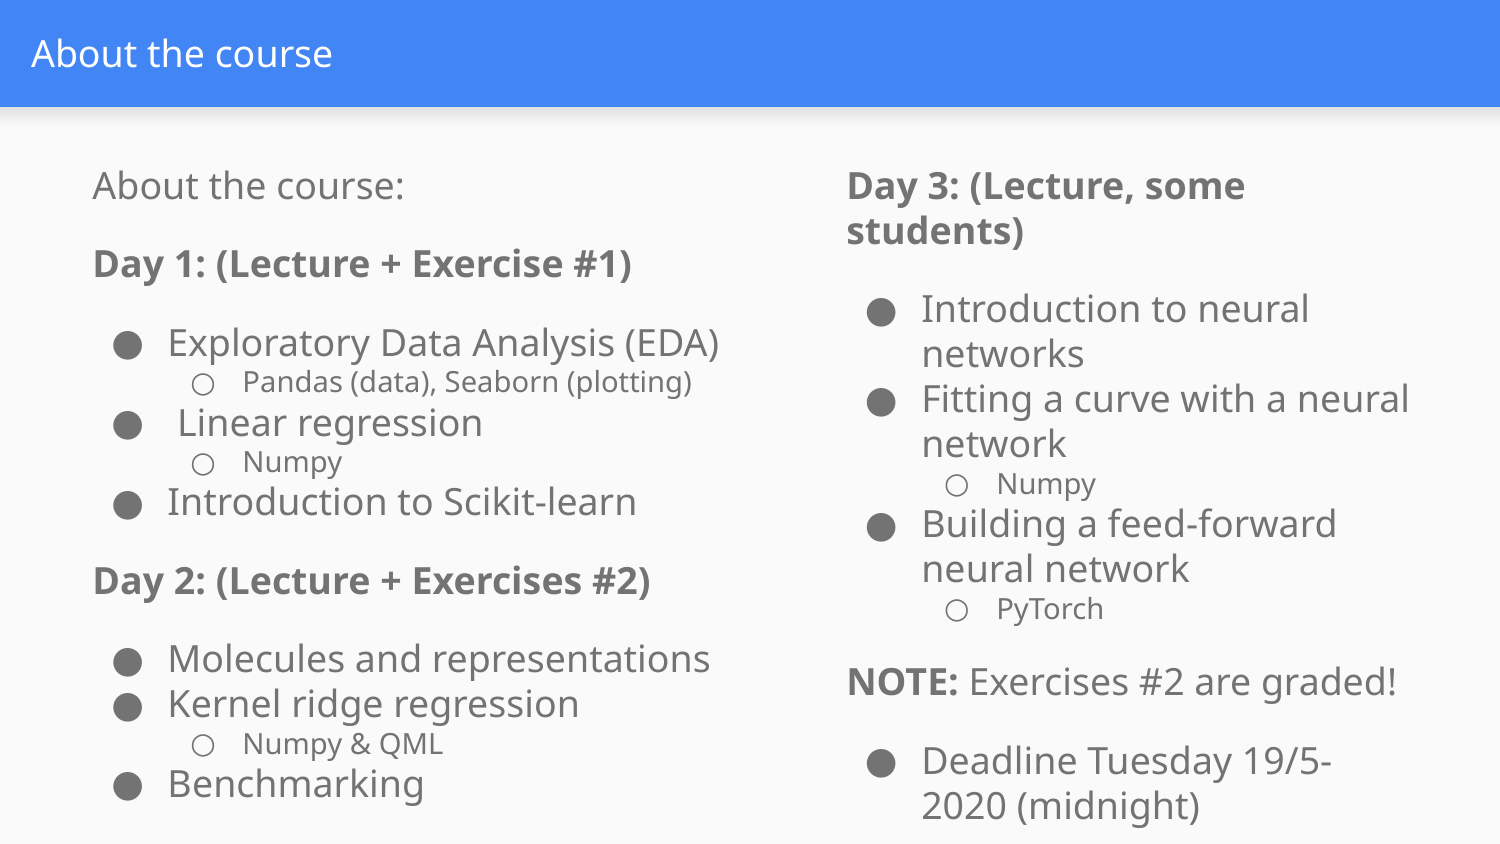

# About the course
About the course:
Day 1: (Lecture + Exercise #1)
Exploratory Data Analysis (EDA)
Pandas (data), Seaborn (plotting)
 Linear regression
Numpy
Introduction to Scikit-learn
Day 2: (Lecture + Exercises #2)
Molecules and representations
Kernel ridge regression
Numpy & QML
Benchmarking
Day 3: (Lecture, some students)
Introduction to neural networks
Fitting a curve with a neural network
Numpy
Building a feed-forward neural network
PyTorch
NOTE: Exercises #2 are graded!
Deadline Tuesday 19/5-2020 (midnight)